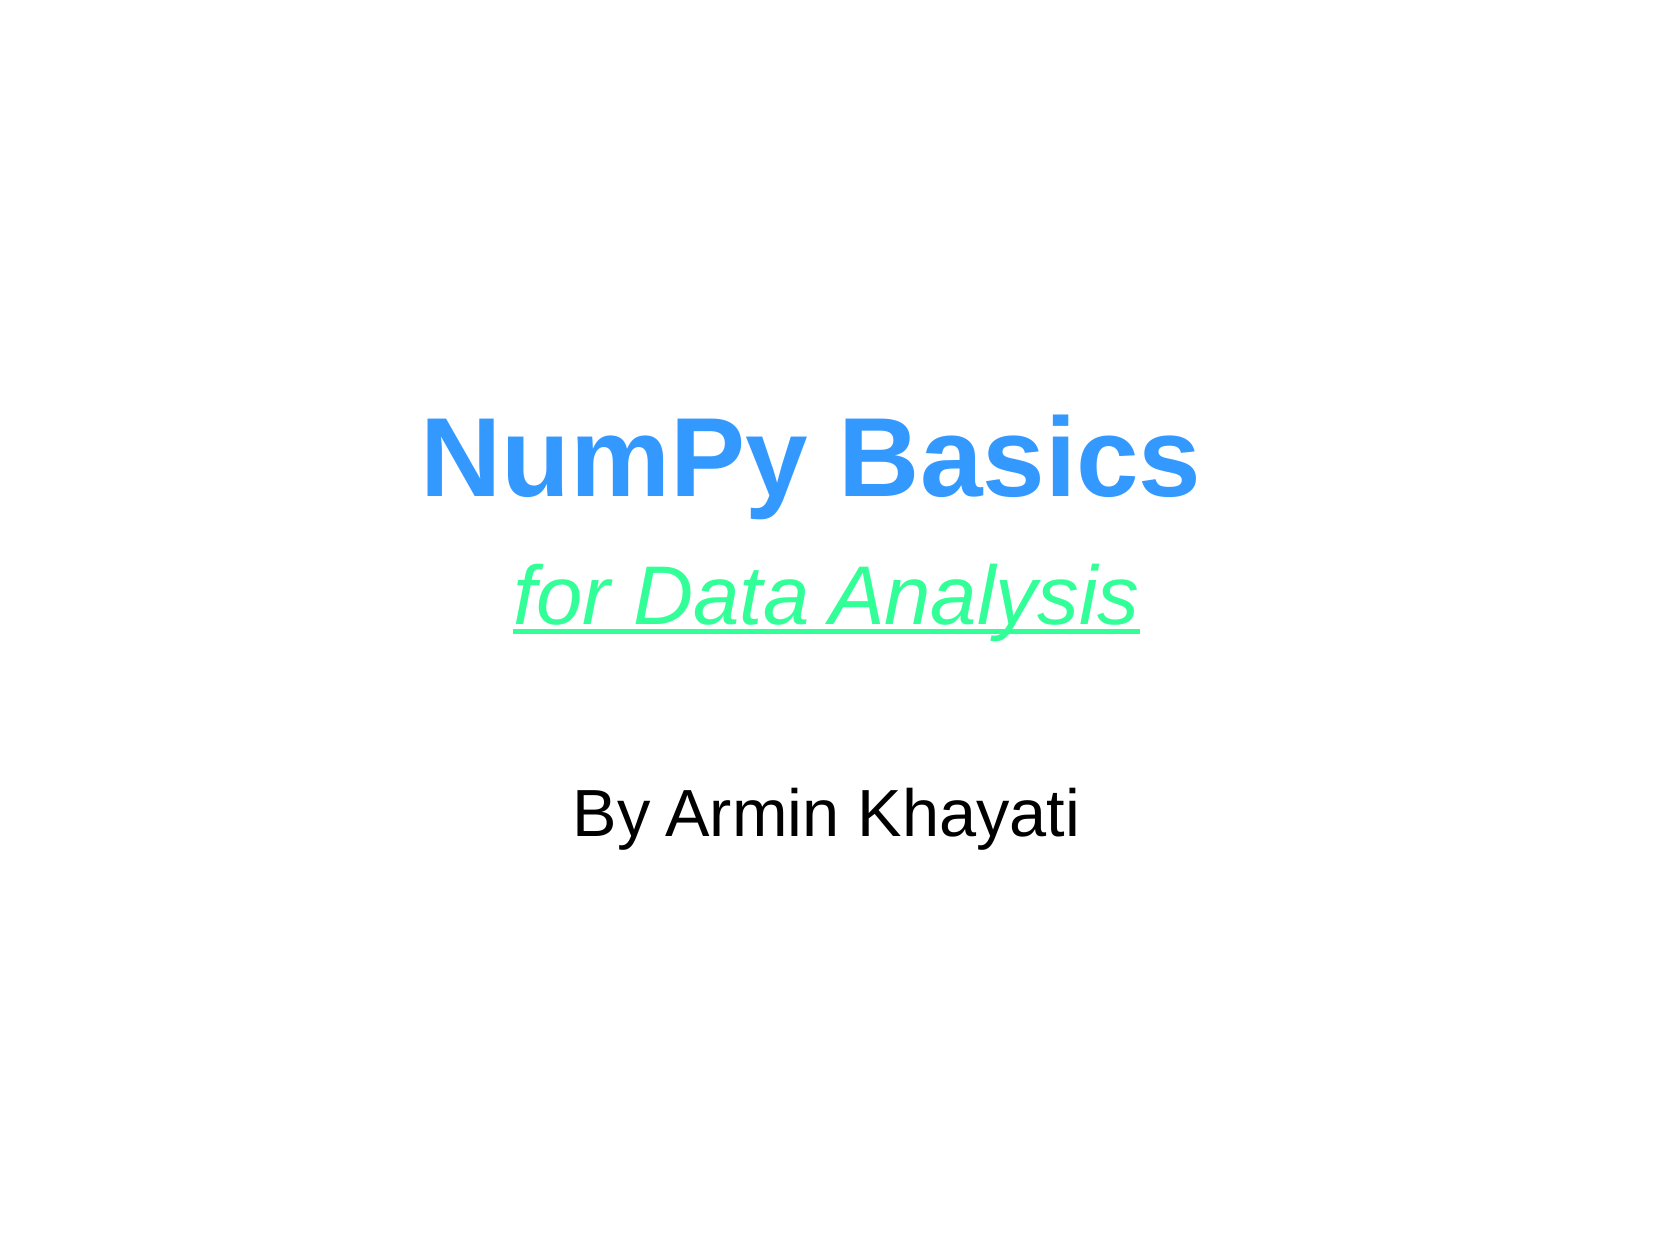

# NumPy Basics
for Data Analysis
By Armin Khayati